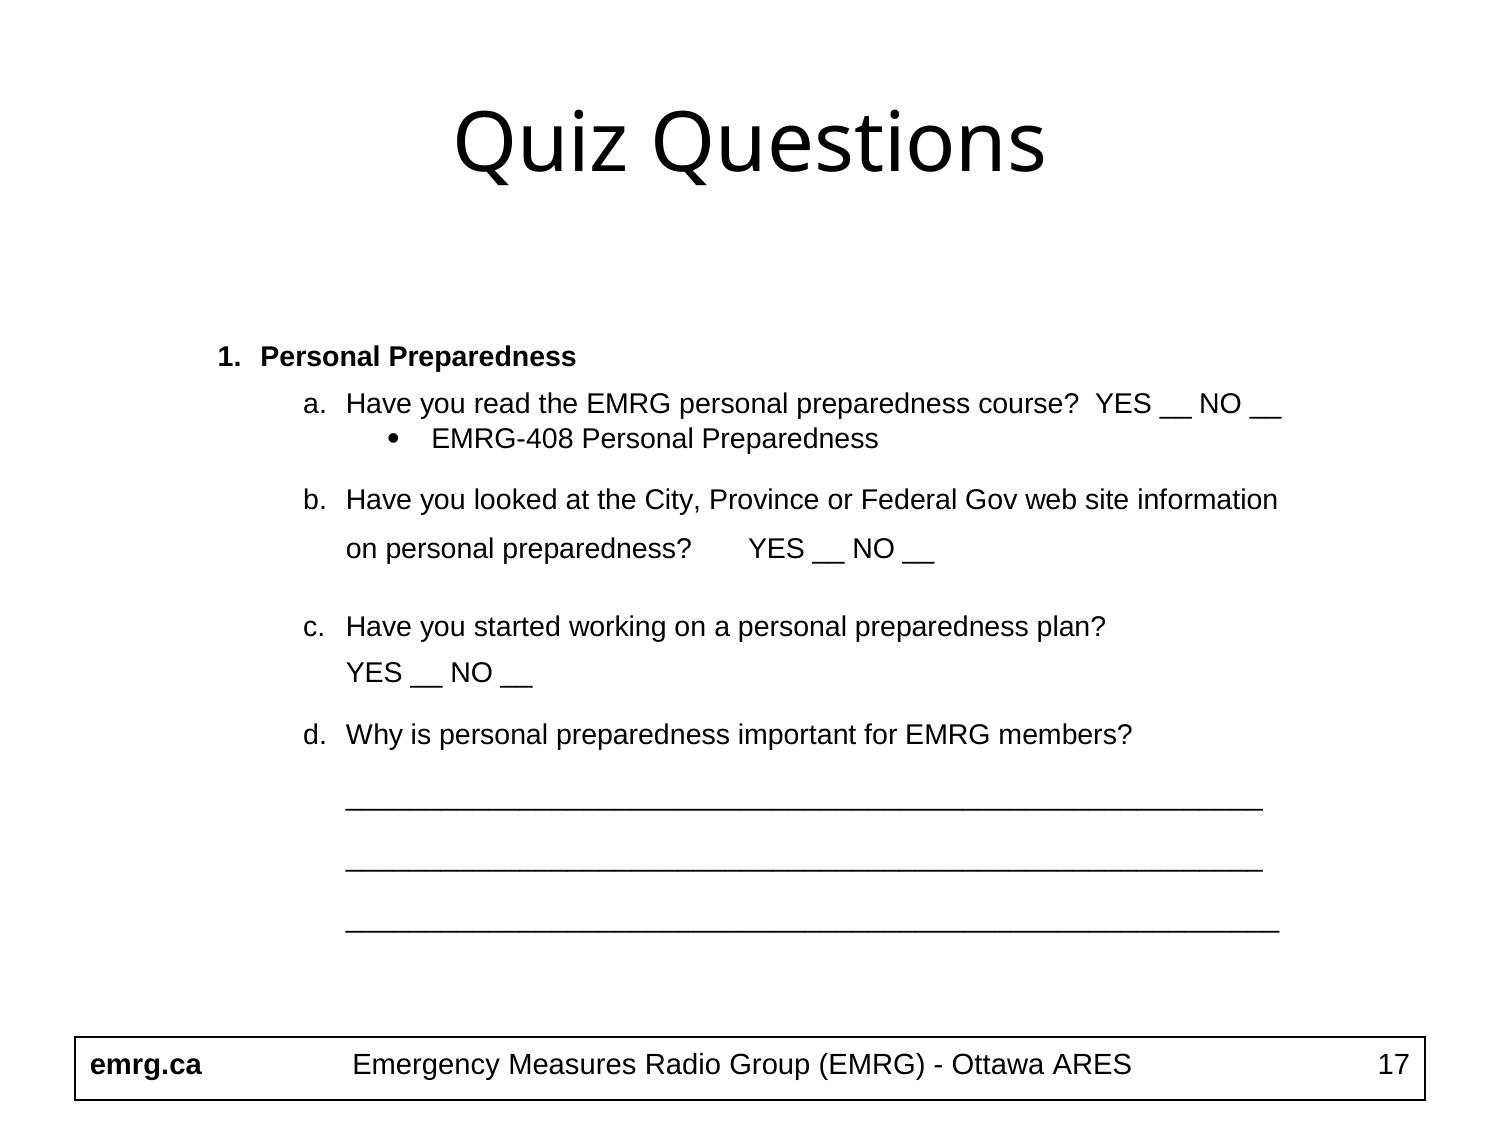

# Quiz Questions
Emergency Measures Radio Group (EMRG) - Ottawa ARES